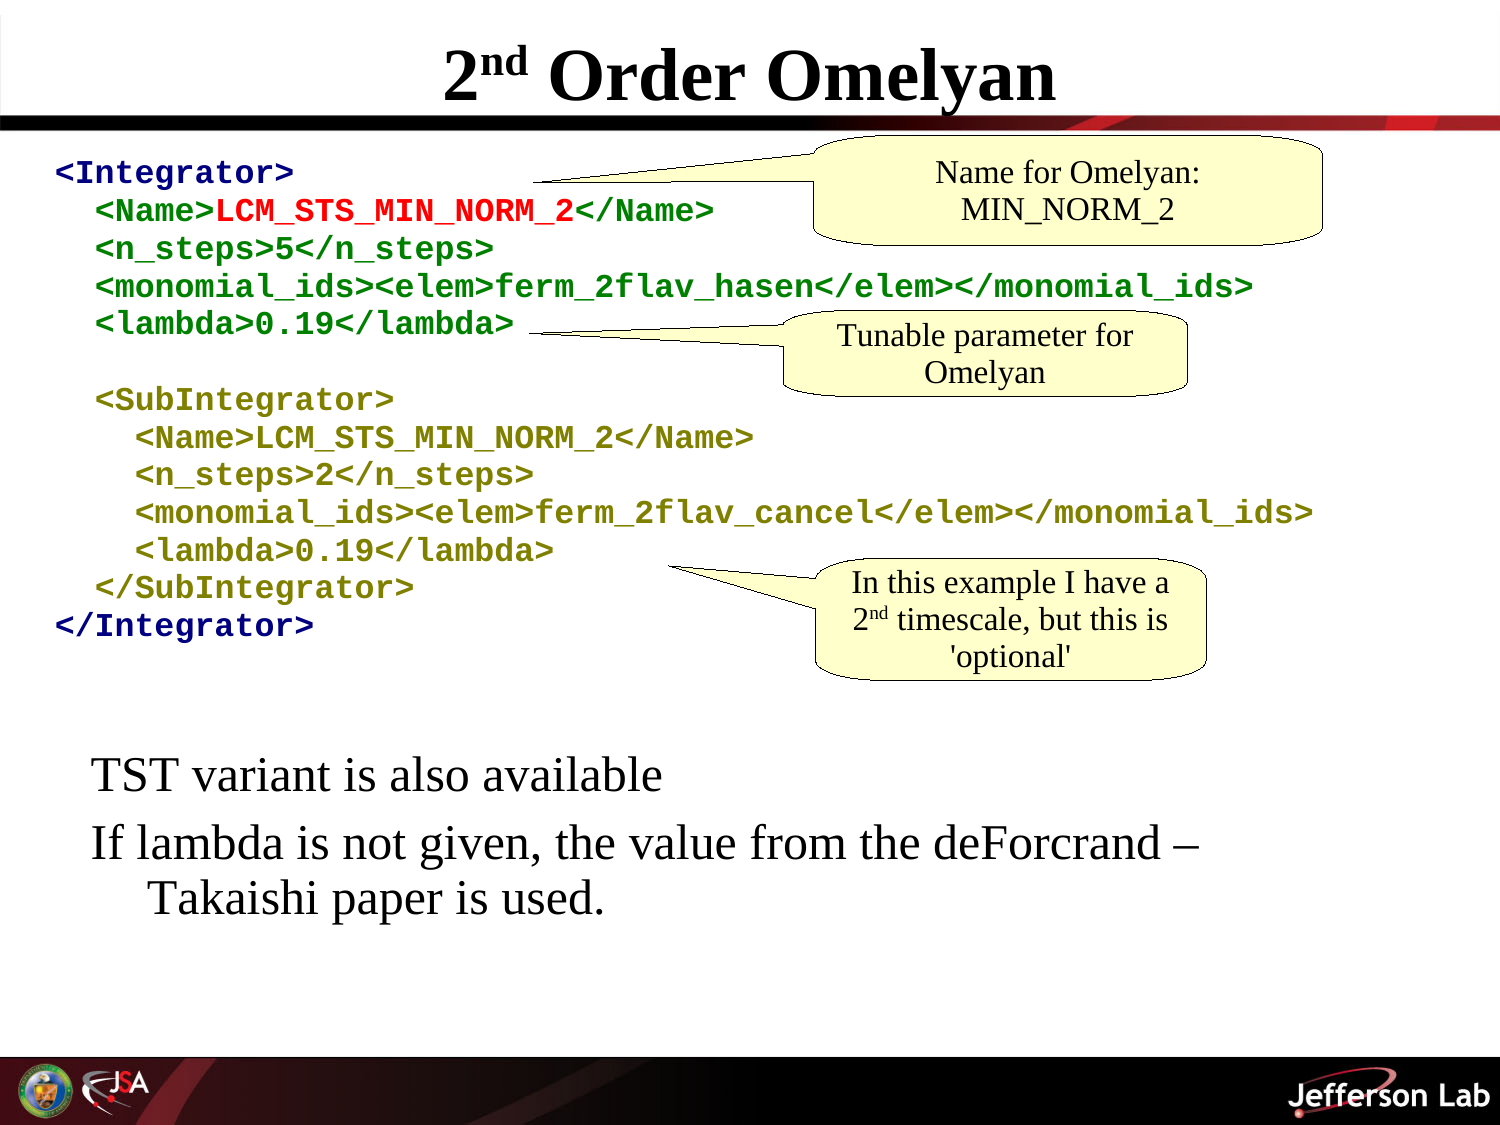

# 2nd Order Omelyan
Name for Omelyan: MIN_NORM_2
<Integrator>
 <Name>LCM_STS_MIN_NORM_2</Name>
 <n_steps>5</n_steps>
 <monomial_ids><elem>ferm_2flav_hasen</elem></monomial_ids>
 <lambda>0.19</lambda>
 <SubIntegrator>
 <Name>LCM_STS_MIN_NORM_2</Name>
 <n_steps>2</n_steps>
 <monomial_ids><elem>ferm_2flav_cancel</elem></monomial_ids>
 <lambda>0.19</lambda>
 </SubIntegrator>
</Integrator>
Tunable parameter for Omelyan
In this example I have a 2nd timescale, but this is 'optional'
TST variant is also available
If lambda is not given, the value from the deForcrand – Takaishi paper is used.